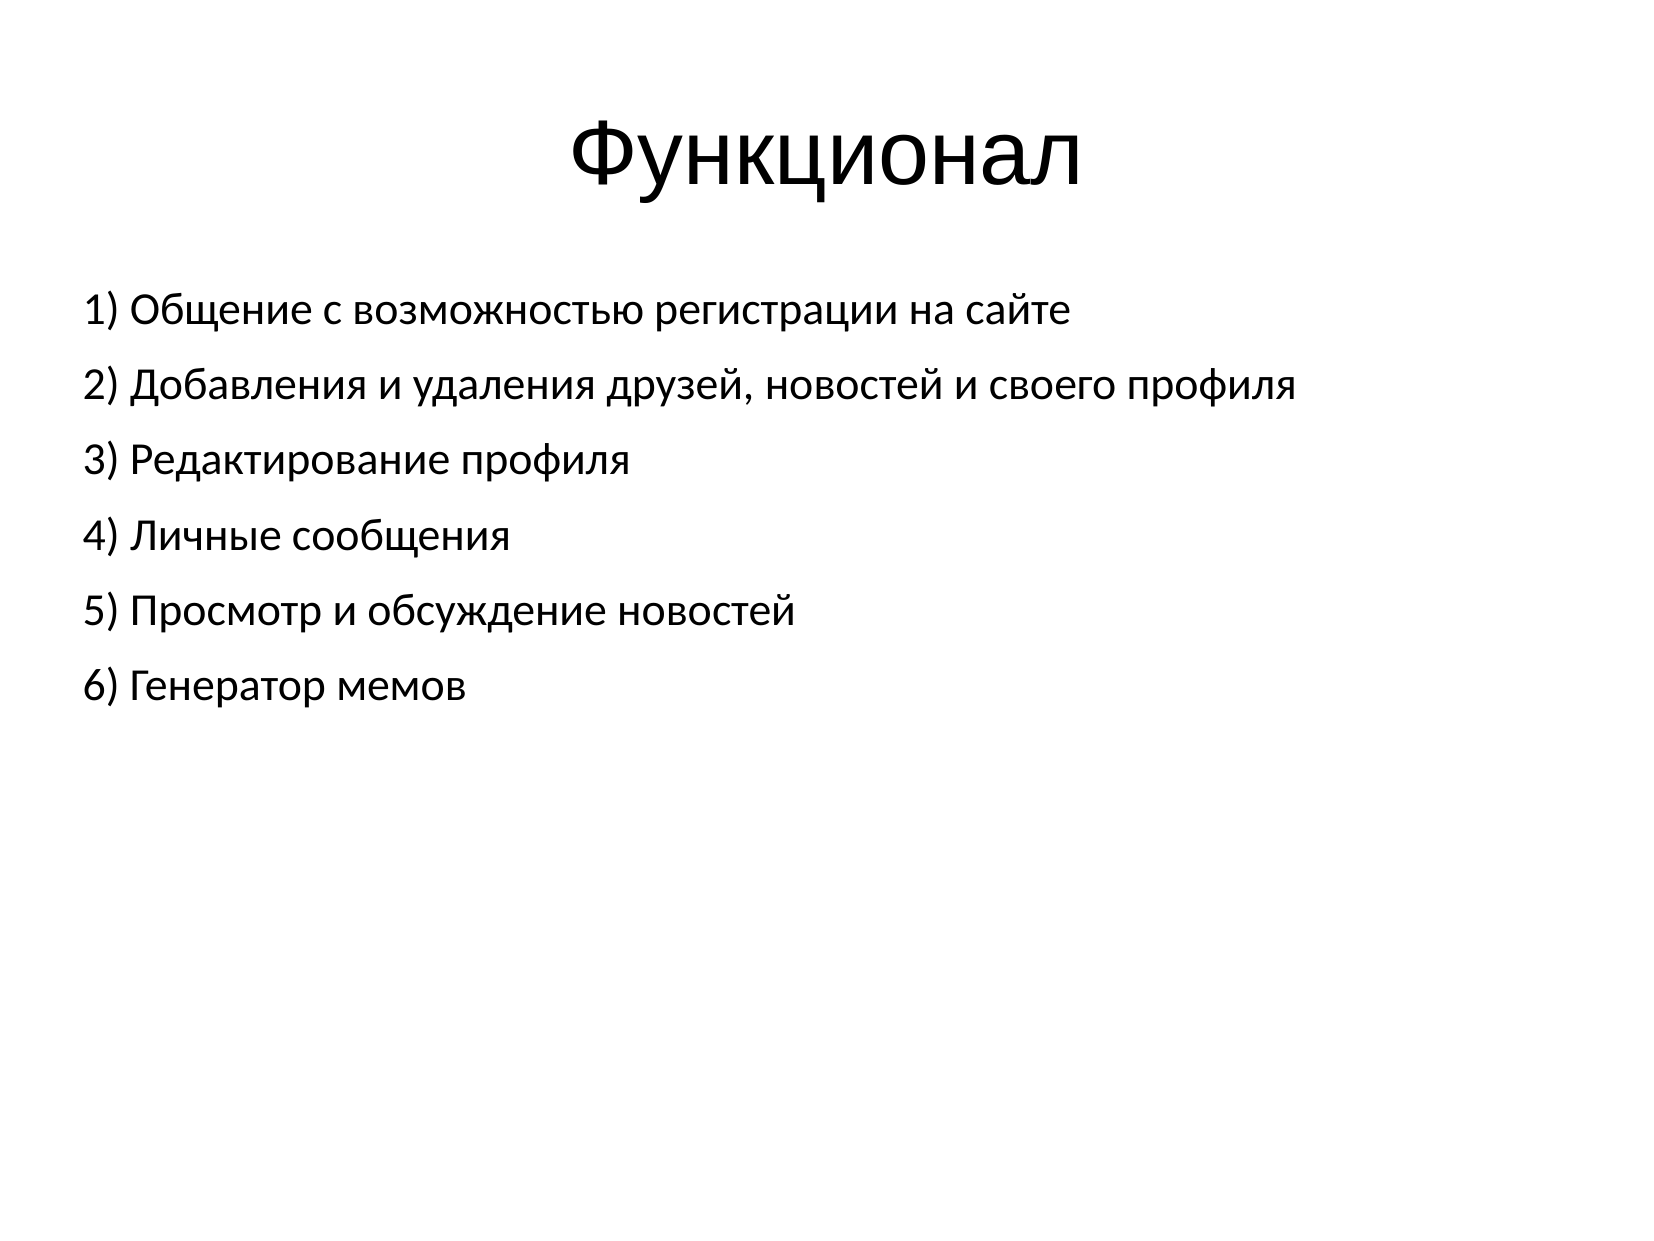

# Функционал
1) Общение с возможностью регистрации на сайте
2) Добавления и удаления друзей, новостей и своего профиля
3) Редактирование профиля
4) Личные сообщения
5) Просмотр и обсуждение новостей
6) Генератор мемов